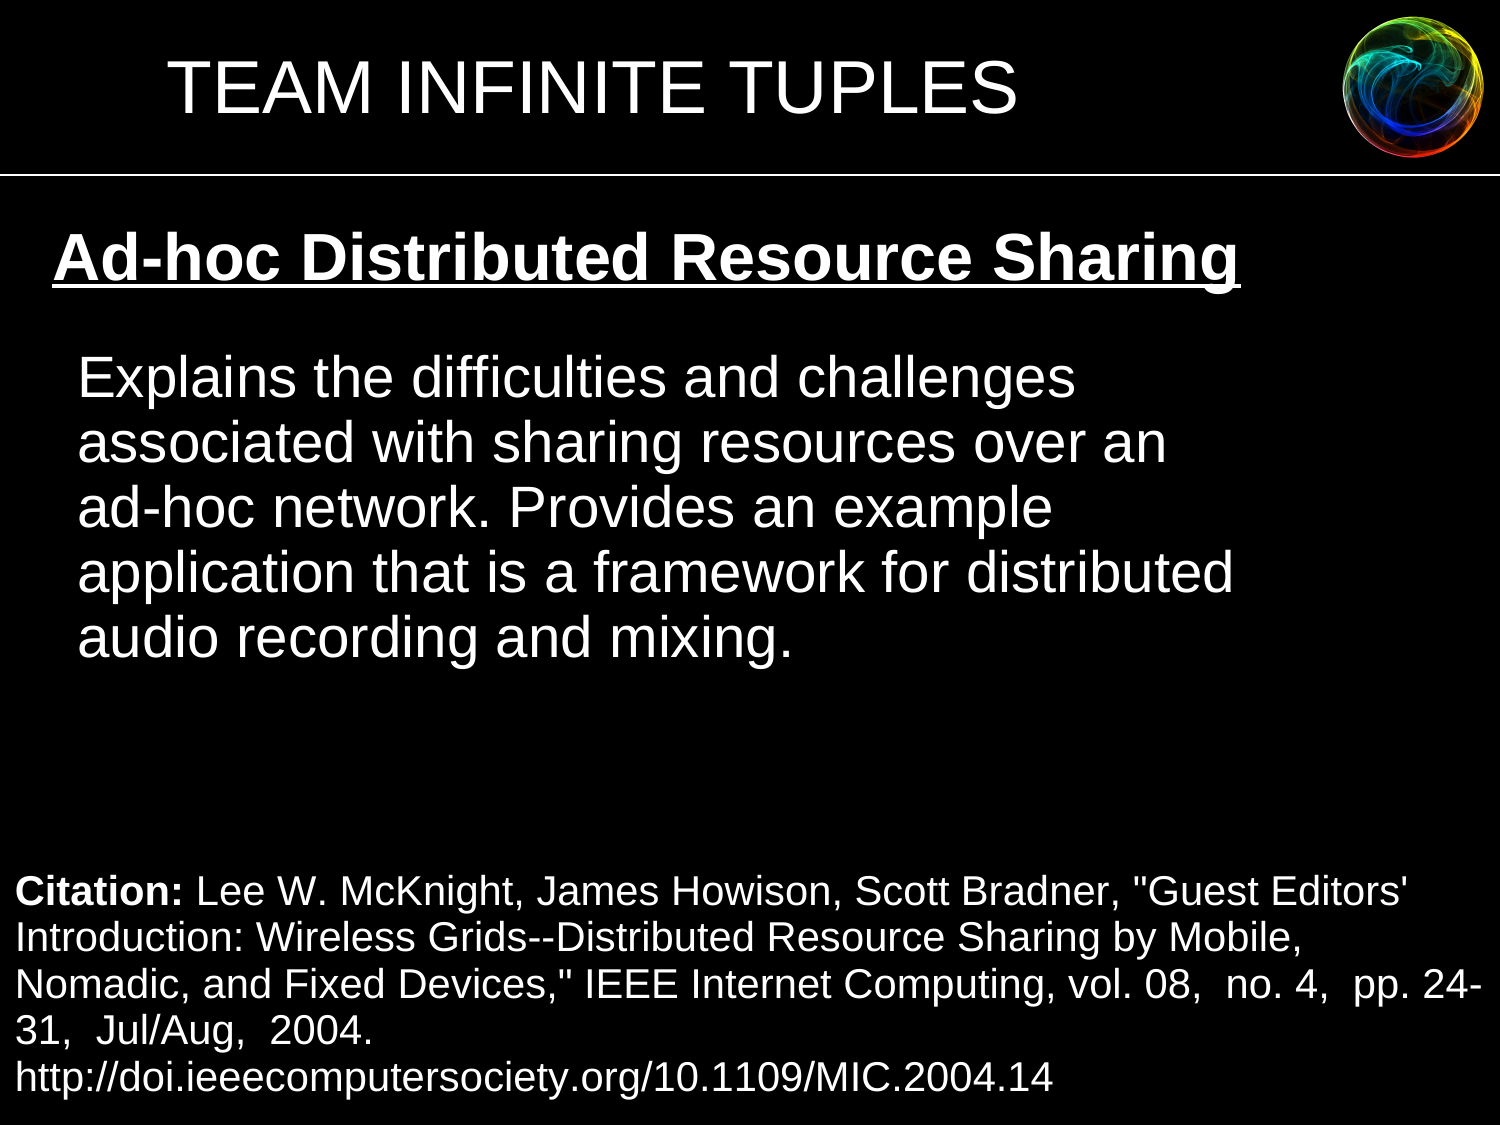

TEAM INFINITE TUPLES
Ad-hoc Distributed Resource Sharing
Explains the difficulties and challenges associated with sharing resources over an ad-hoc network. Provides an example application that is a framework for distributed audio recording and mixing.
Citation: Lee W. McKnight, James Howison, Scott Bradner, "Guest Editors' Introduction: Wireless Grids--Distributed Resource Sharing by Mobile, Nomadic, and Fixed Devices," IEEE Internet Computing, vol. 08, no. 4, pp. 24-31, Jul/Aug, 2004.
http://doi.ieeecomputersociety.org/10.1109/MIC.2004.14